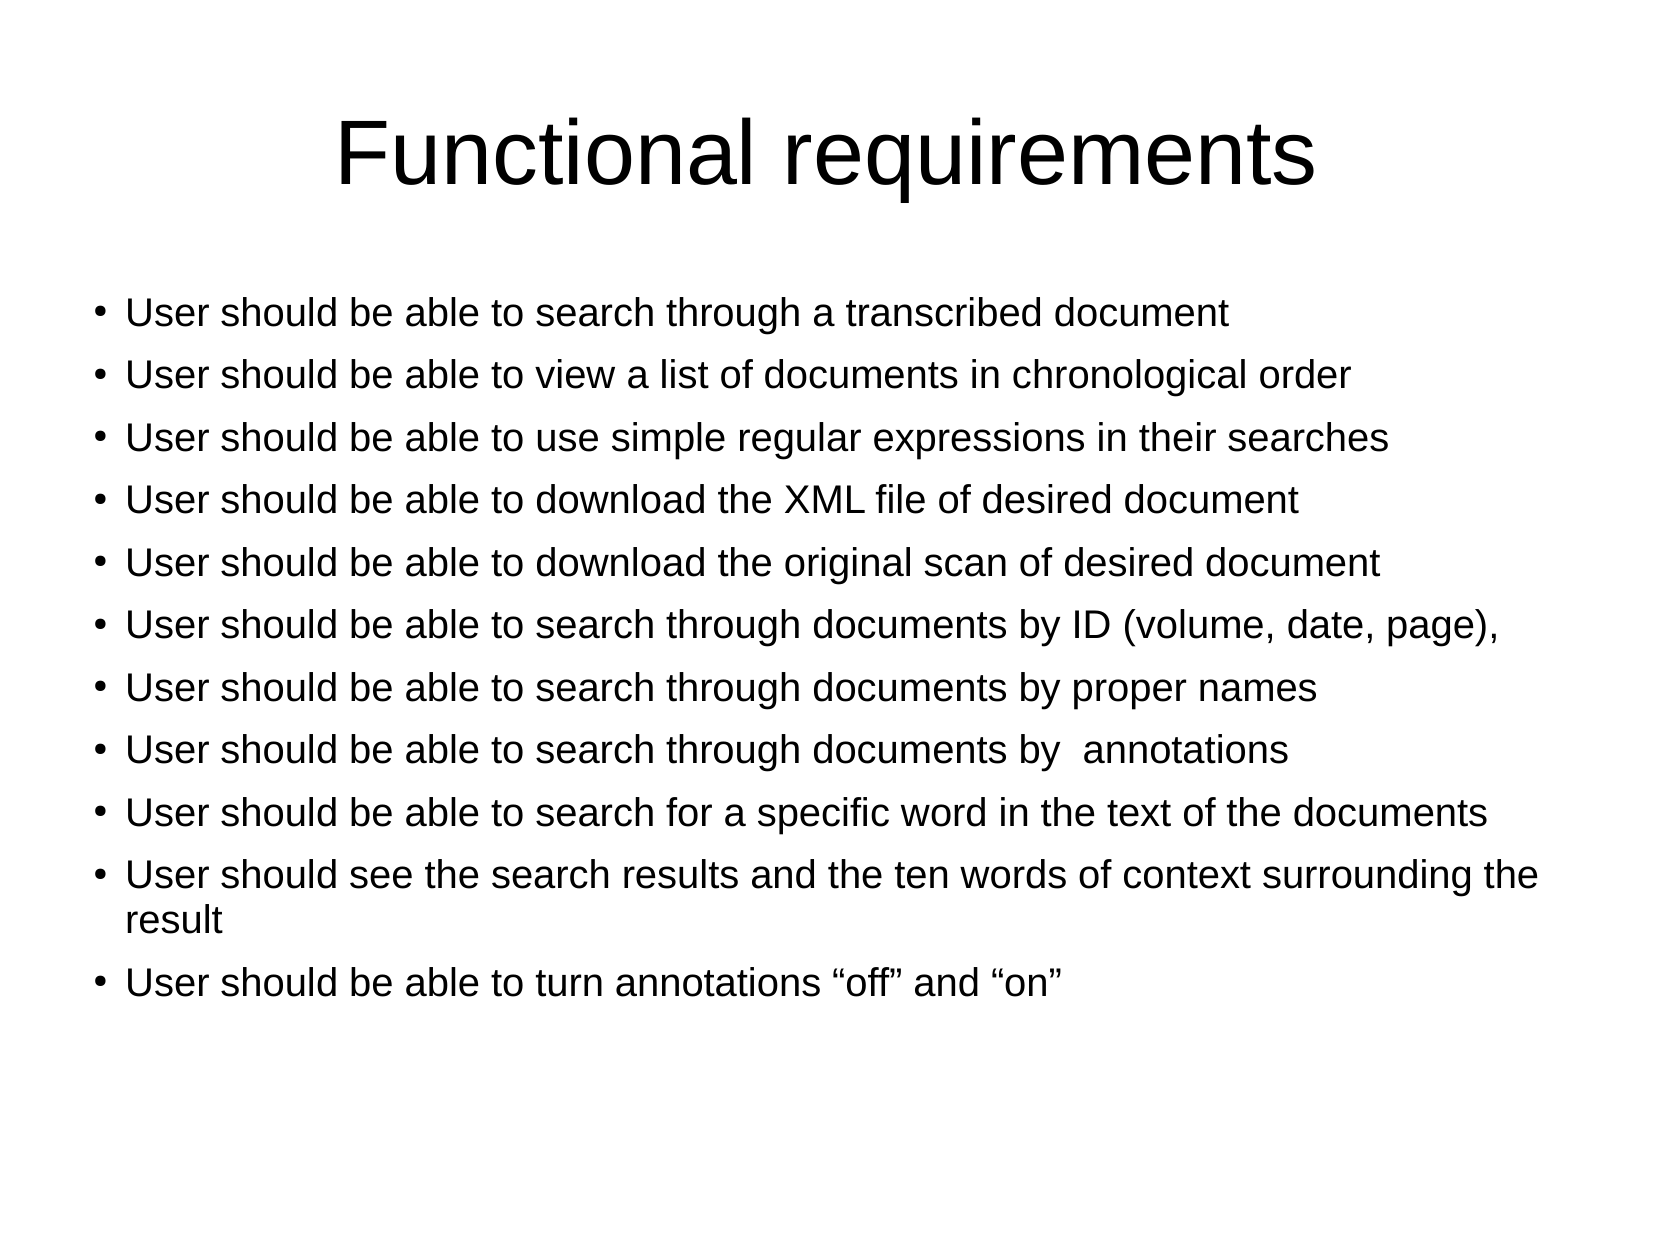

# Functional requirements
User should be able to search through a transcribed document
User should be able to view a list of documents in chronological order
User should be able to use simple regular expressions in their searches
User should be able to download the XML file of desired document
User should be able to download the original scan of desired document
User should be able to search through documents by ID (volume, date, page),
User should be able to search through documents by proper names
User should be able to search through documents by annotations
User should be able to search for a specific word in the text of the documents
User should see the search results and the ten words of context surrounding the result
User should be able to turn annotations “off” and “on”